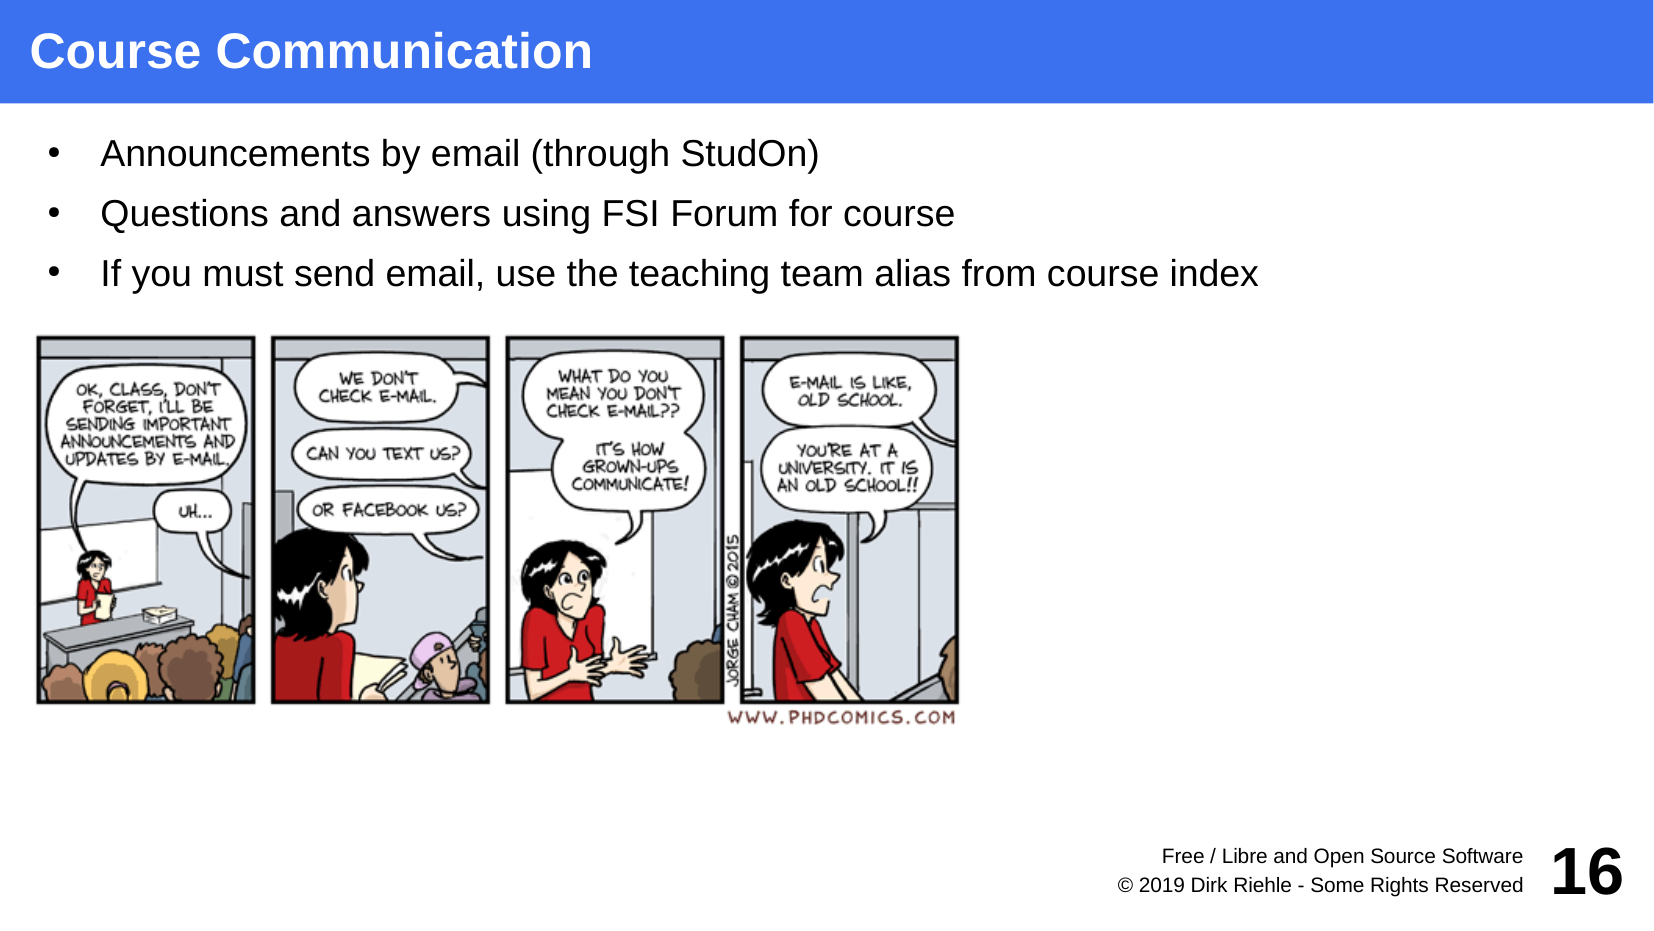

# Course Communication
Announcements by email (through StudOn)
Questions and answers using FSI Forum for course
If you must send email, use the teaching team alias from course index
Free / Libre and Open Source Software
16
© 2019 Dirk Riehle - Some Rights Reserved